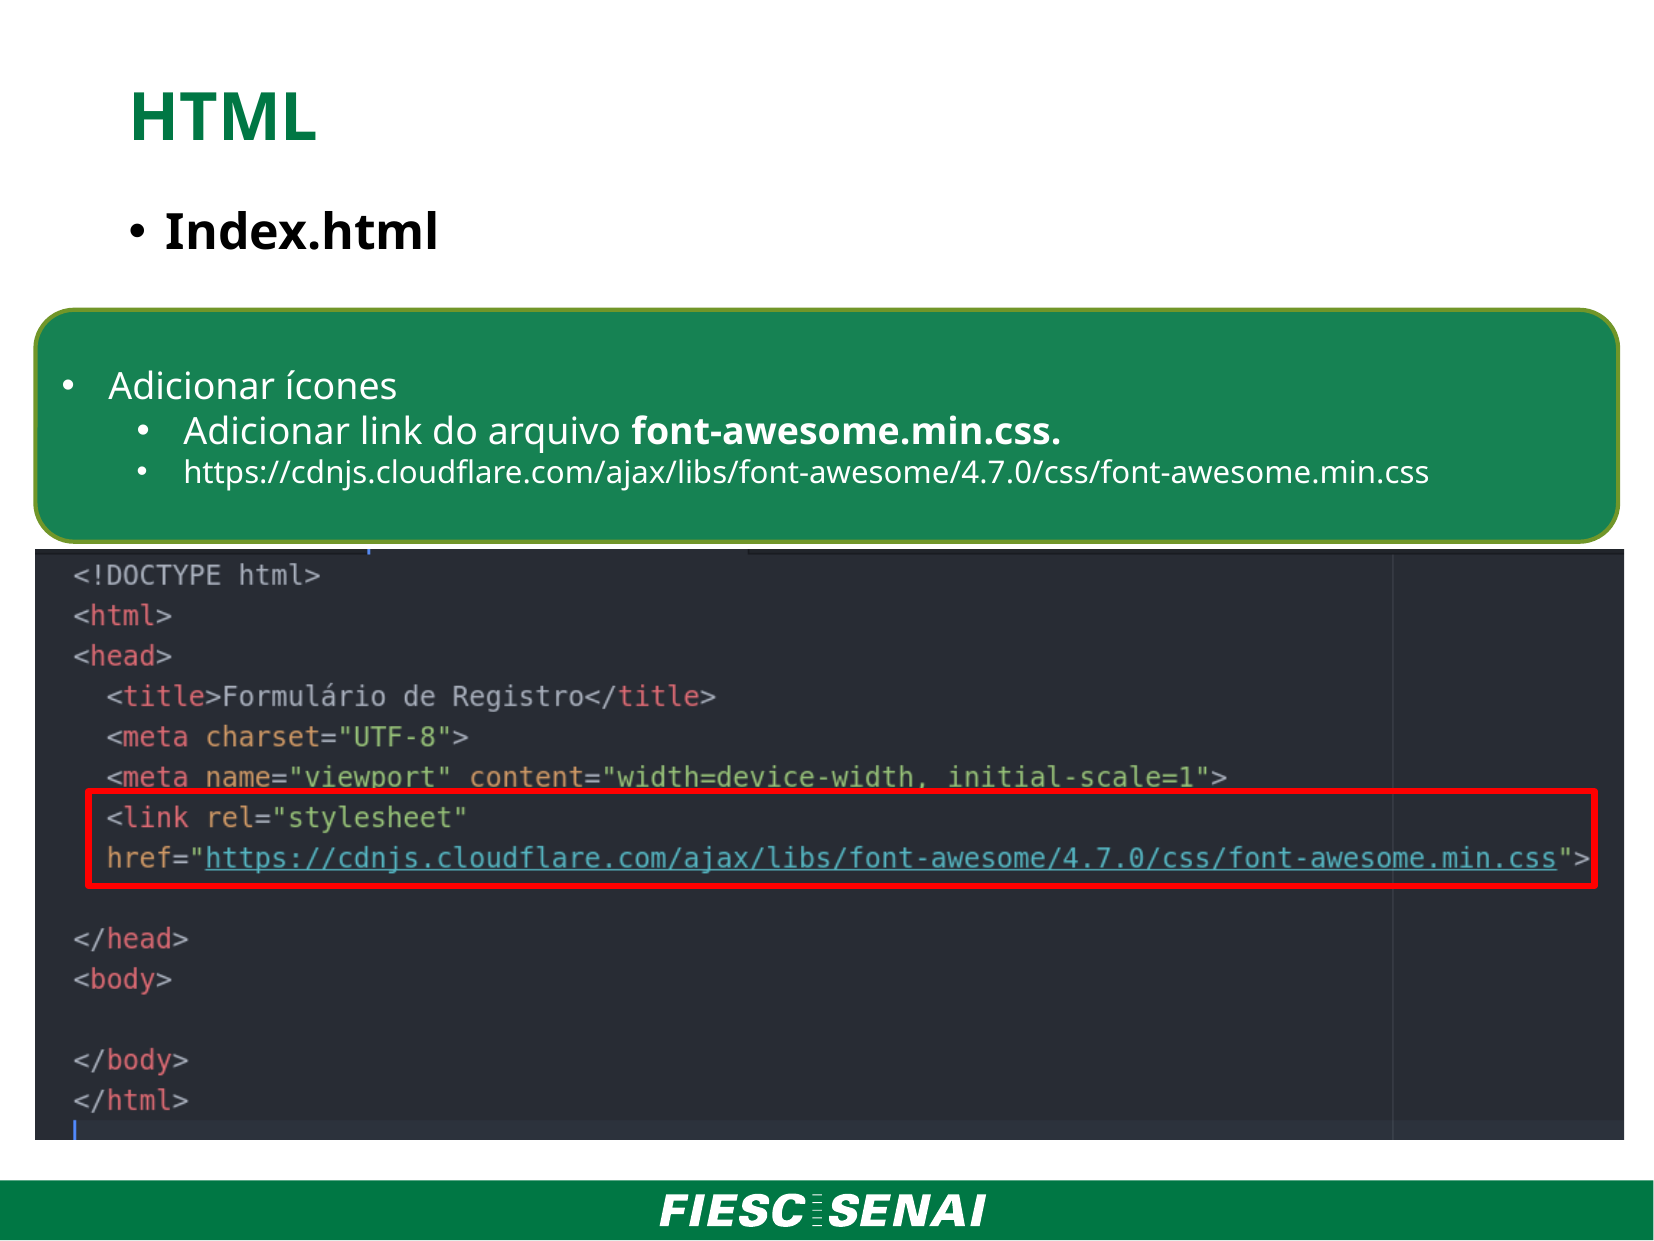

HTML
Index.html
Adicionar ícones
Adicionar link do arquivo font-awesome.min.css.
https://cdnjs.cloudflare.com/ajax/libs/font-awesome/4.7.0/css/font-awesome.min.css